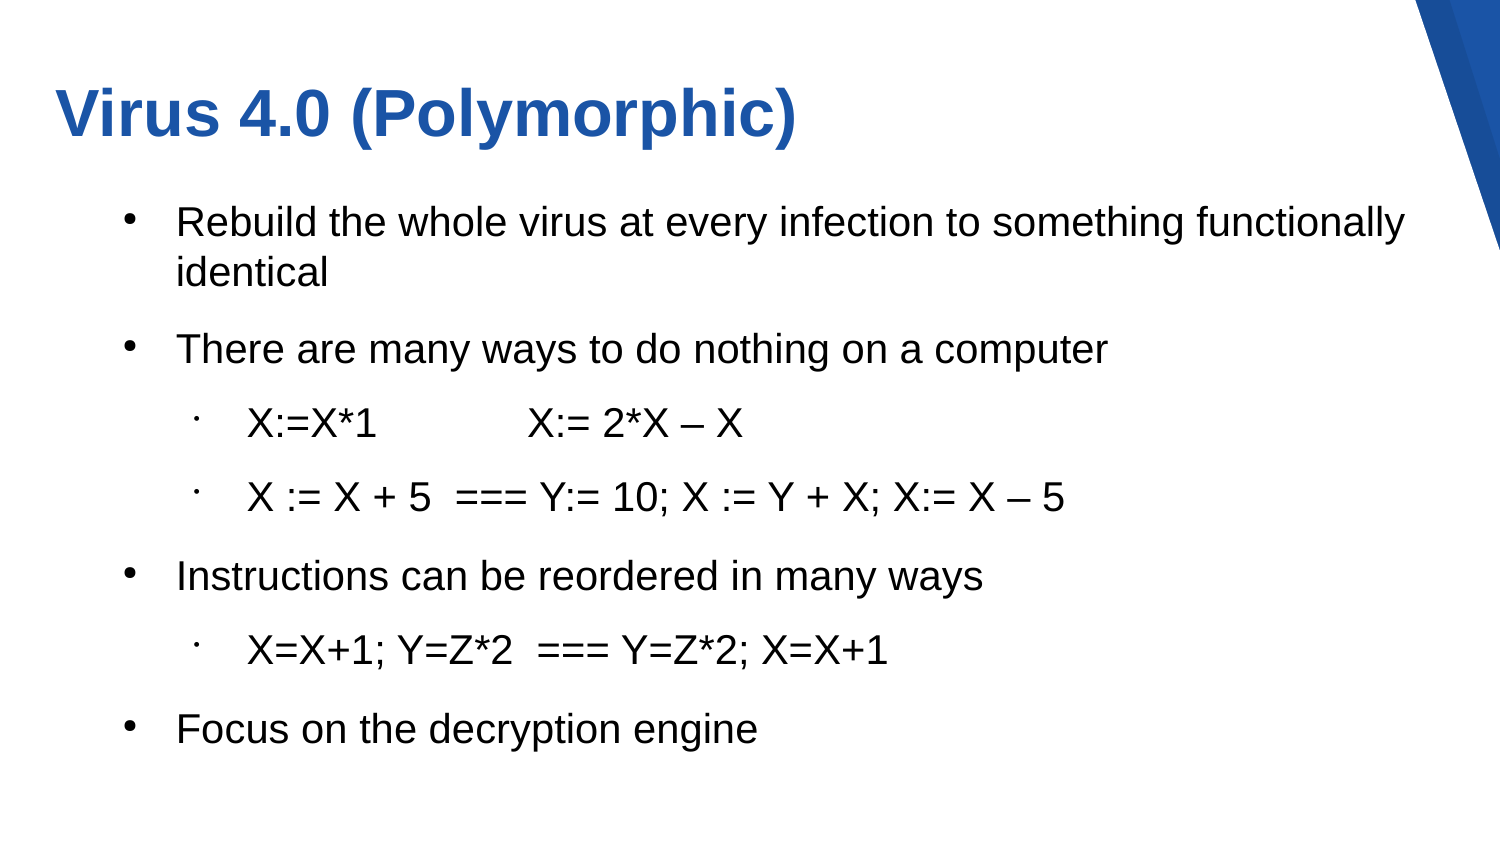

Virus 4.0 (Polymorphic)
# Rebuild the whole virus at every infection to something functionally identical
There are many ways to do nothing on a computer
X:=X*1 X:= 2*X – X
X := X + 5 === Y:= 10; X := Y + X; X:= X – 5
Instructions can be reordered in many ways
X=X+1; Y=Z*2 === Y=Z*2; X=X+1
Focus on the decryption engine